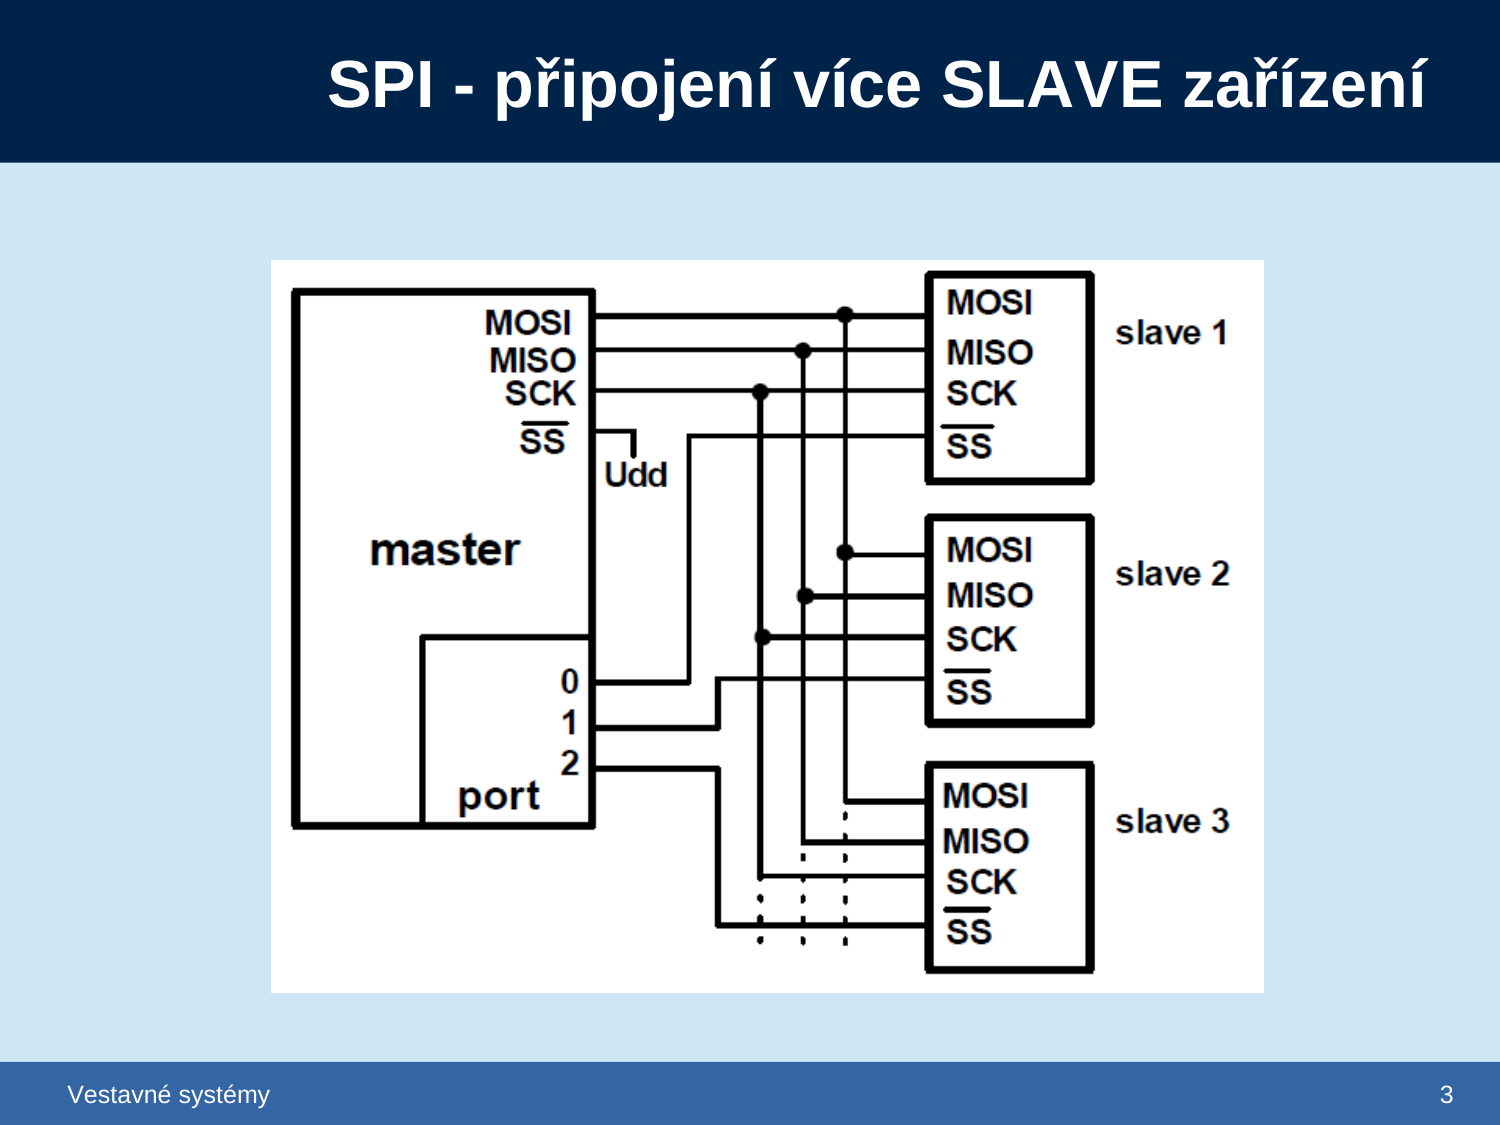

# SPI - připojení více SLAVE zařízení